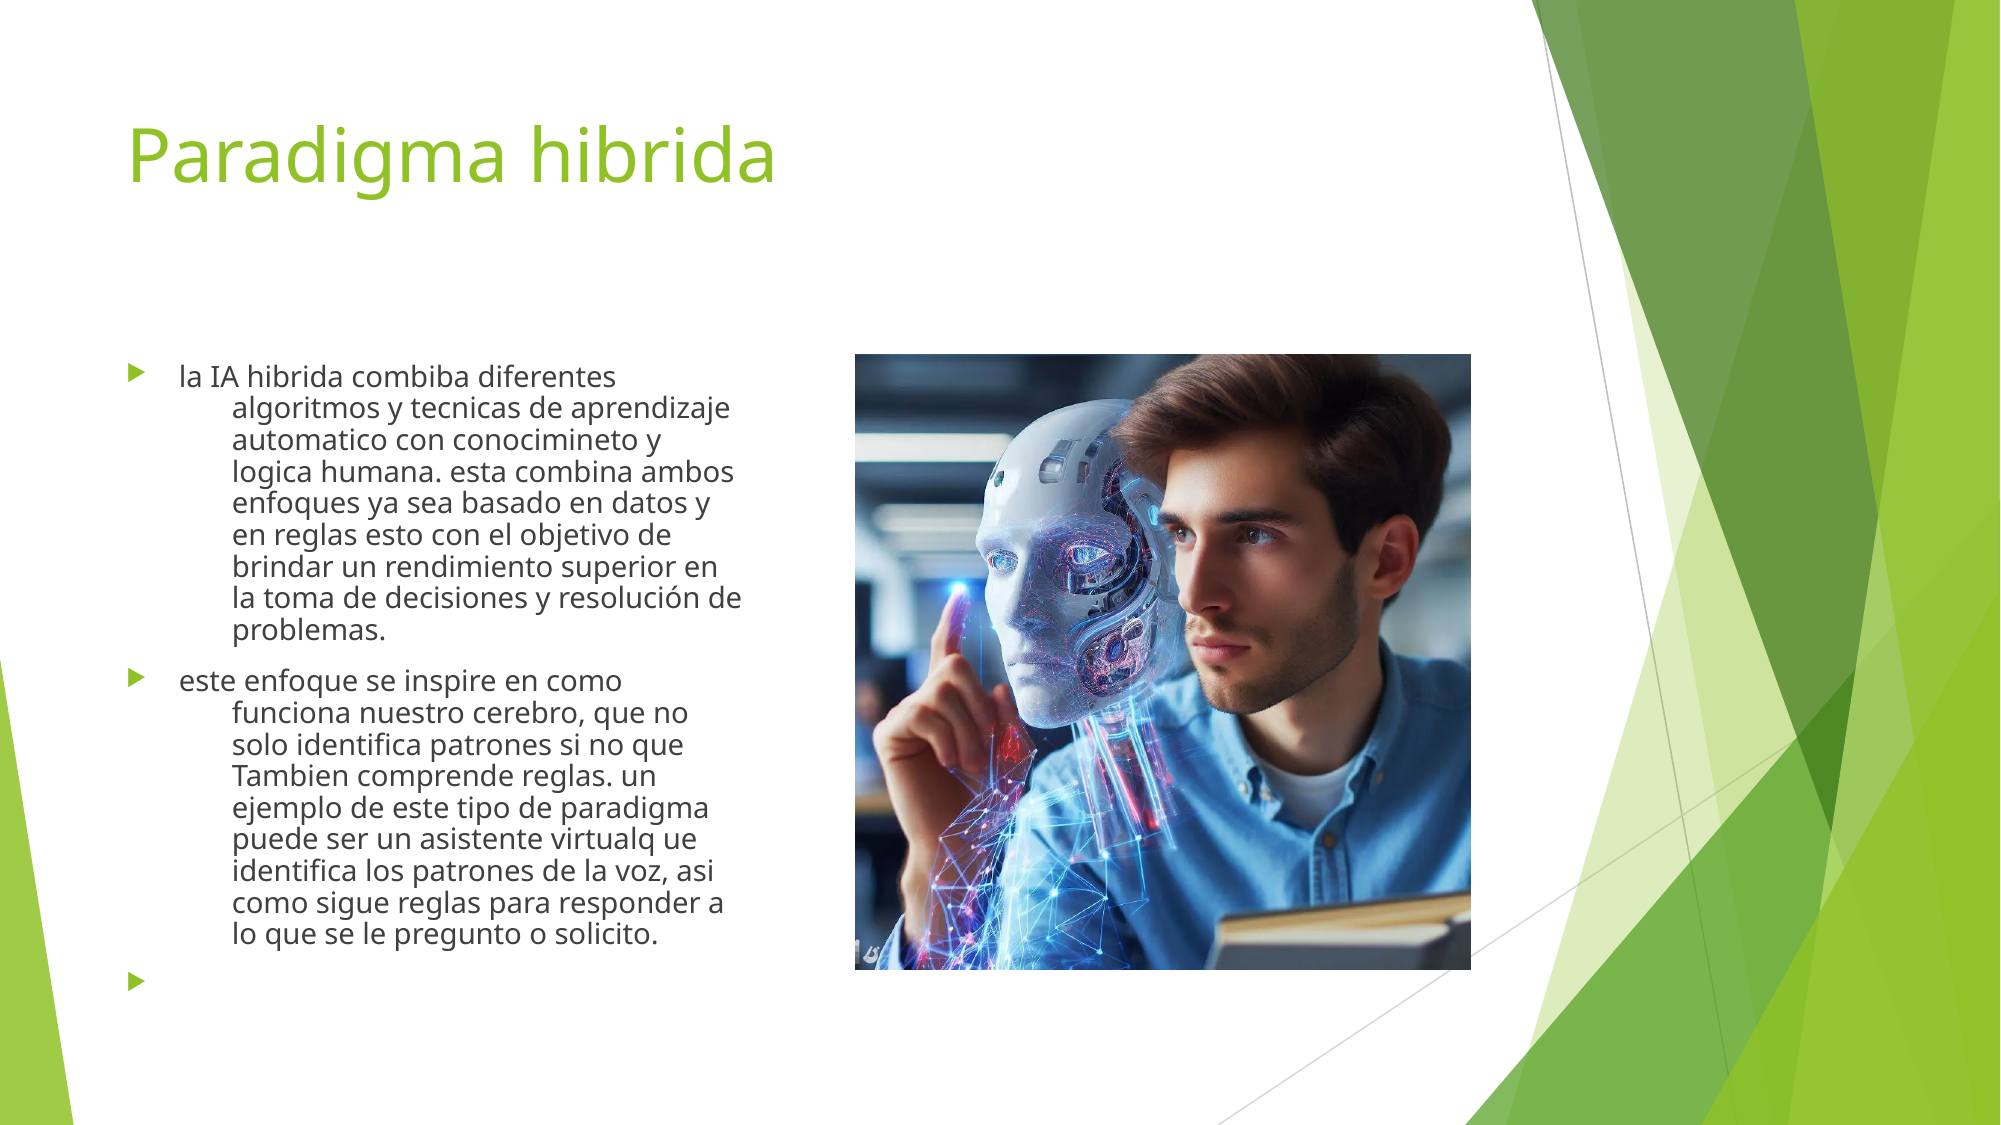

# Paradigma hibrida
la IA hibrida combiba diferentes algoritmos y tecnicas de aprendizaje automatico con conocimineto y logica humana. esta combina ambos enfoques ya sea basado en datos y en reglas esto con el objetivo de brindar un rendimiento superior en la toma de decisiones y resolución de problemas.
este enfoque se inspire en como funciona nuestro cerebro, que no solo identifica patrones si no que Tambien comprende reglas. un ejemplo de este tipo de paradigma puede ser un asistente virtualq ue identifica los patrones de la voz, asi como sigue reglas para responder a lo que se le pregunto o solicito.